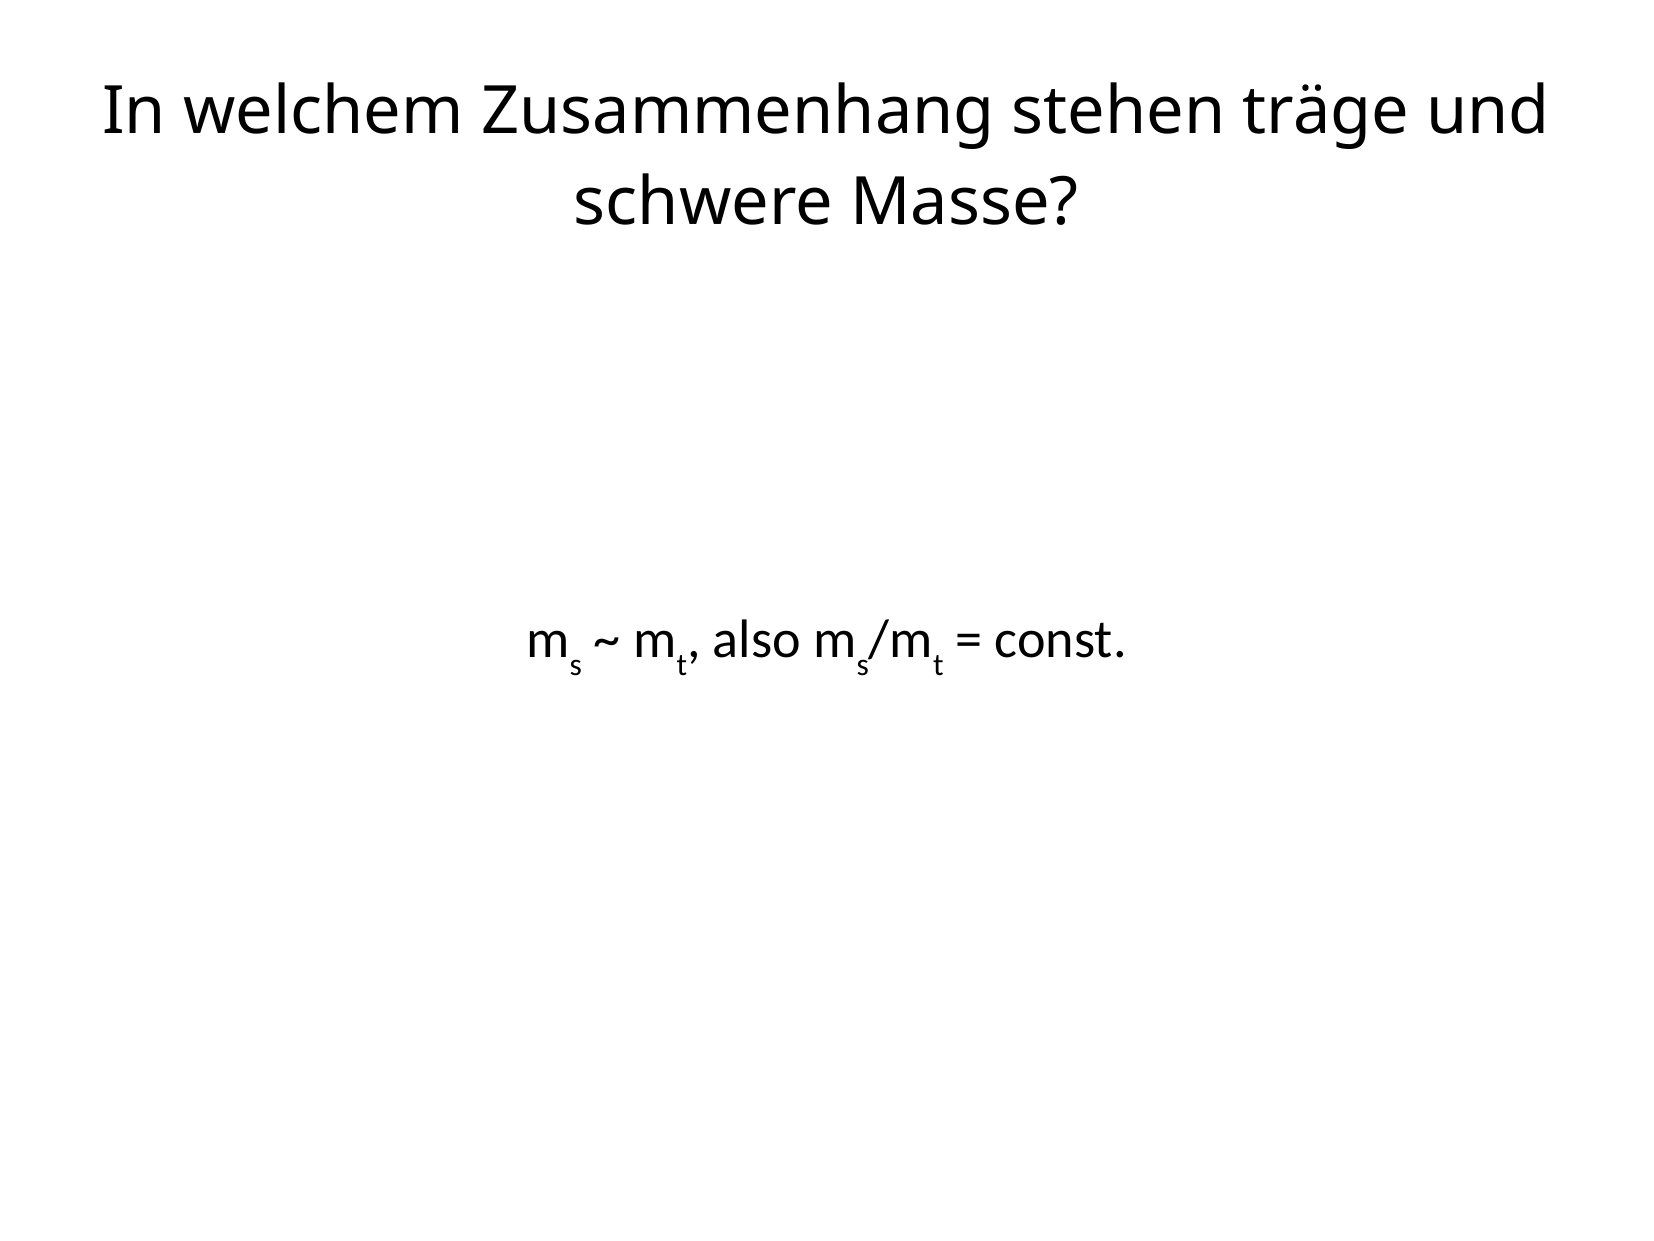

# In welchem Zusammenhang stehen träge und schwere Masse?
ms ~ mt, also ms/mt = const.